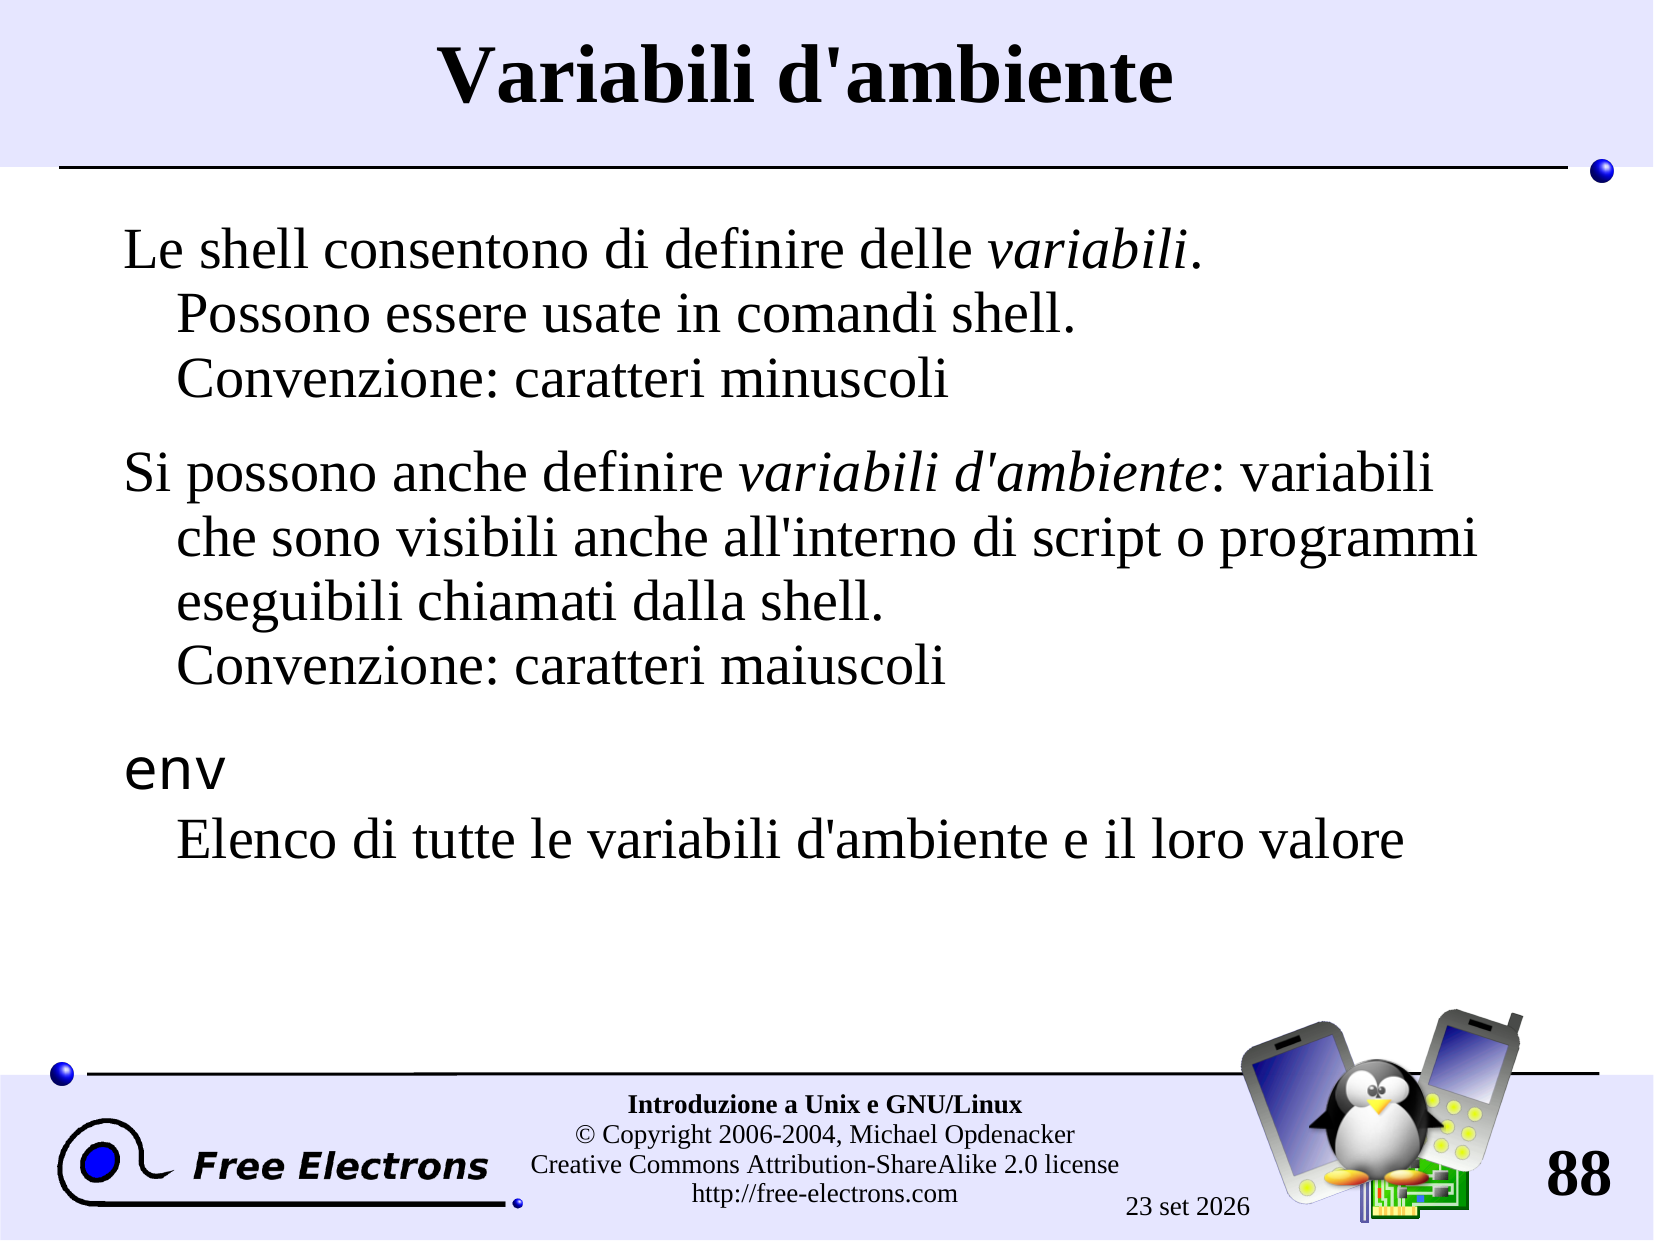

# Variabili d'ambiente
Le shell consentono di definire delle variabili.
Possono essere usate in comandi shell.
Convenzione: caratteri minuscoli
Si possono anche definire variabili d'ambiente: variabili che sono visibili anche all'interno di script o programmi eseguibili chiamati dalla shell.
Convenzione: caratteri maiuscoli
env
Elenco di tutte le variabili d'ambiente e il loro valore